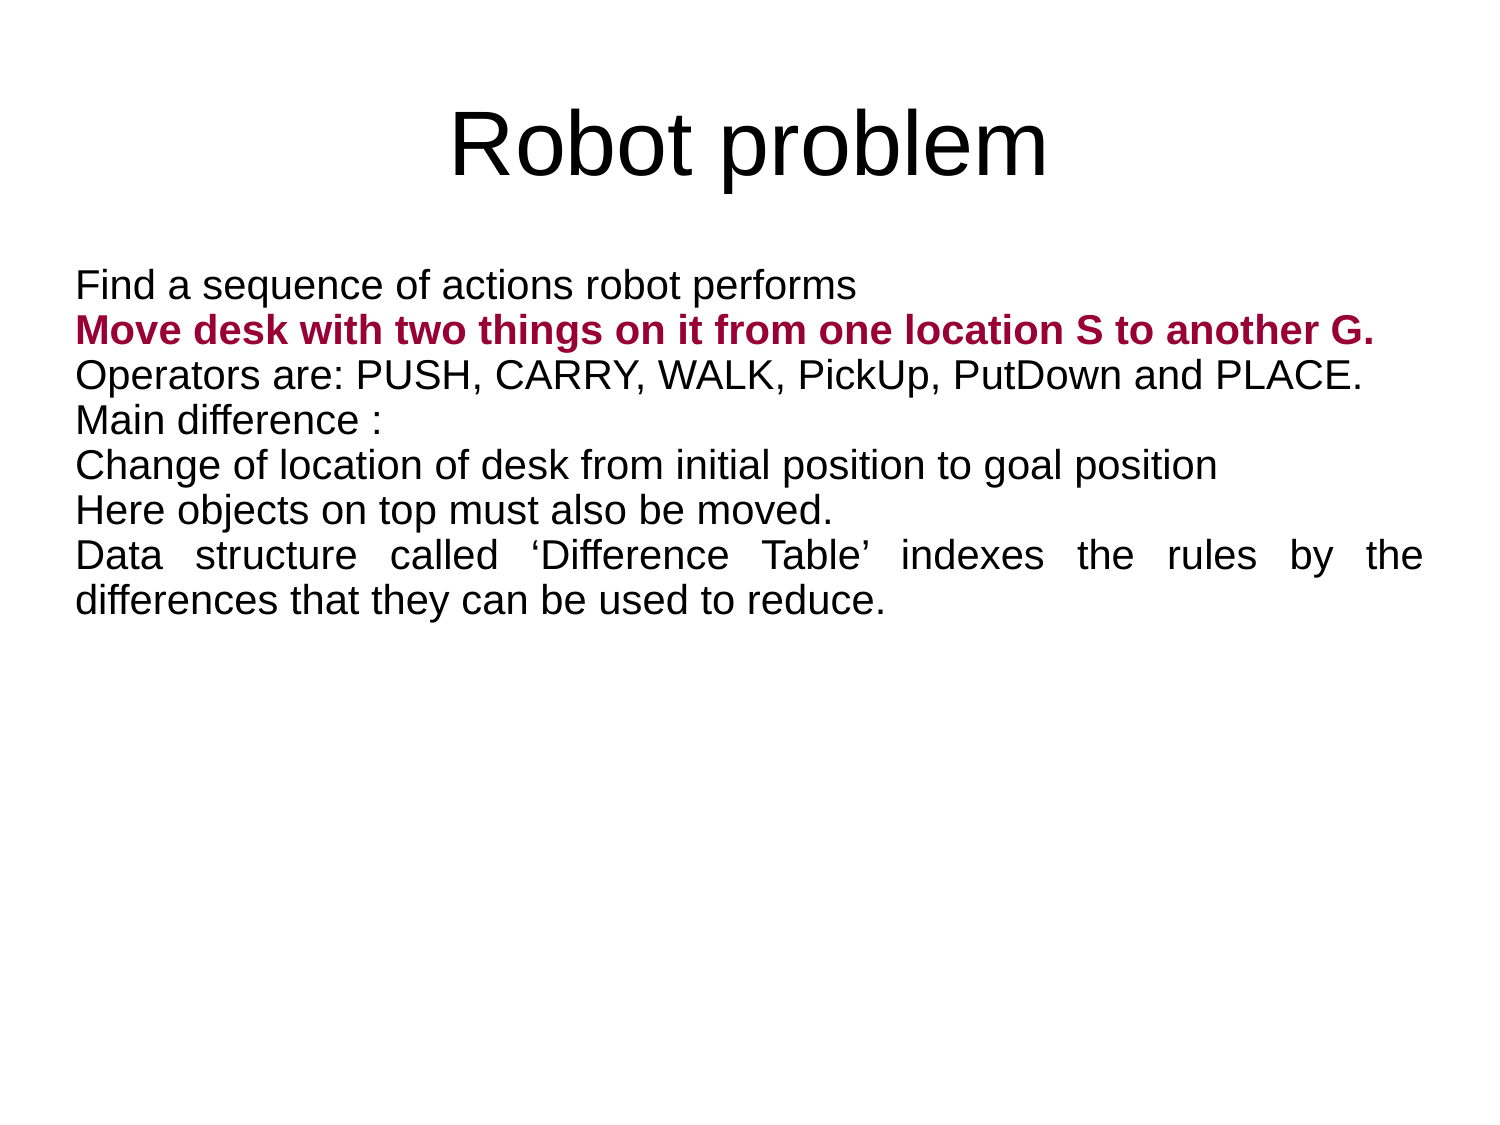

Robot problem
Find a sequence of actions robot performs
Move desk with two things on it from one location S to another G.
Operators are: PUSH, CARRY, WALK, PickUp, PutDown and PLACE.
Main difference :
Change of location of desk from initial position to goal position
Here objects on top must also be moved.
Data structure called ‘Difference Table’ indexes the rules by the differences that they can be used to reduce.